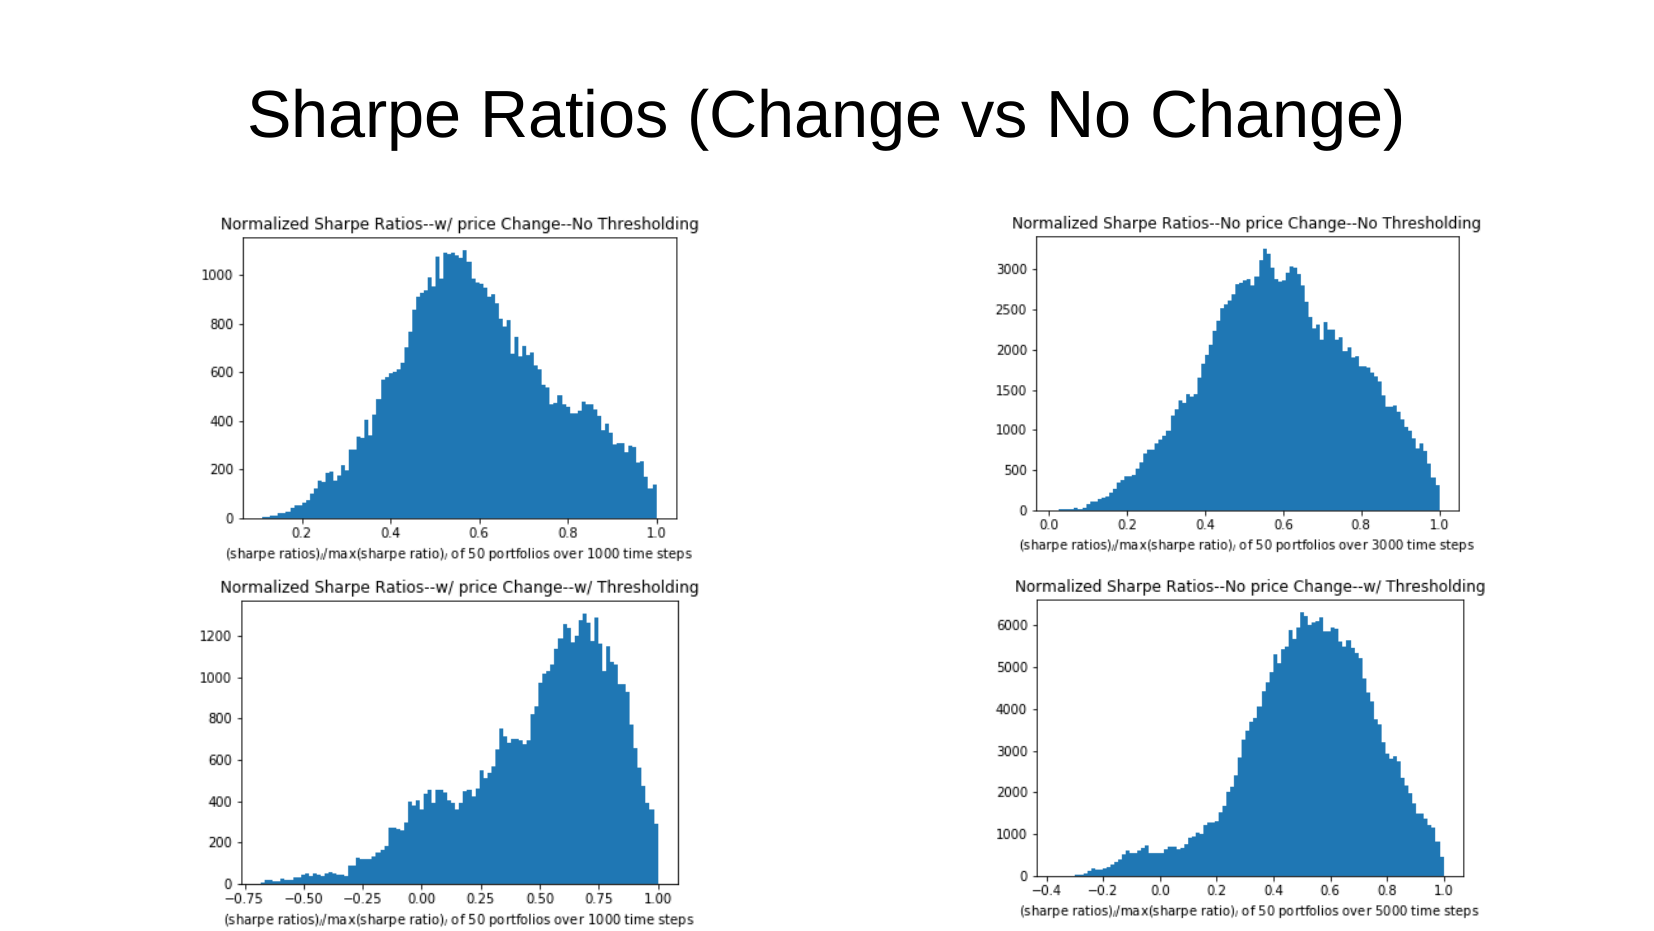

# Sharpe Ratios (Change vs No Change)